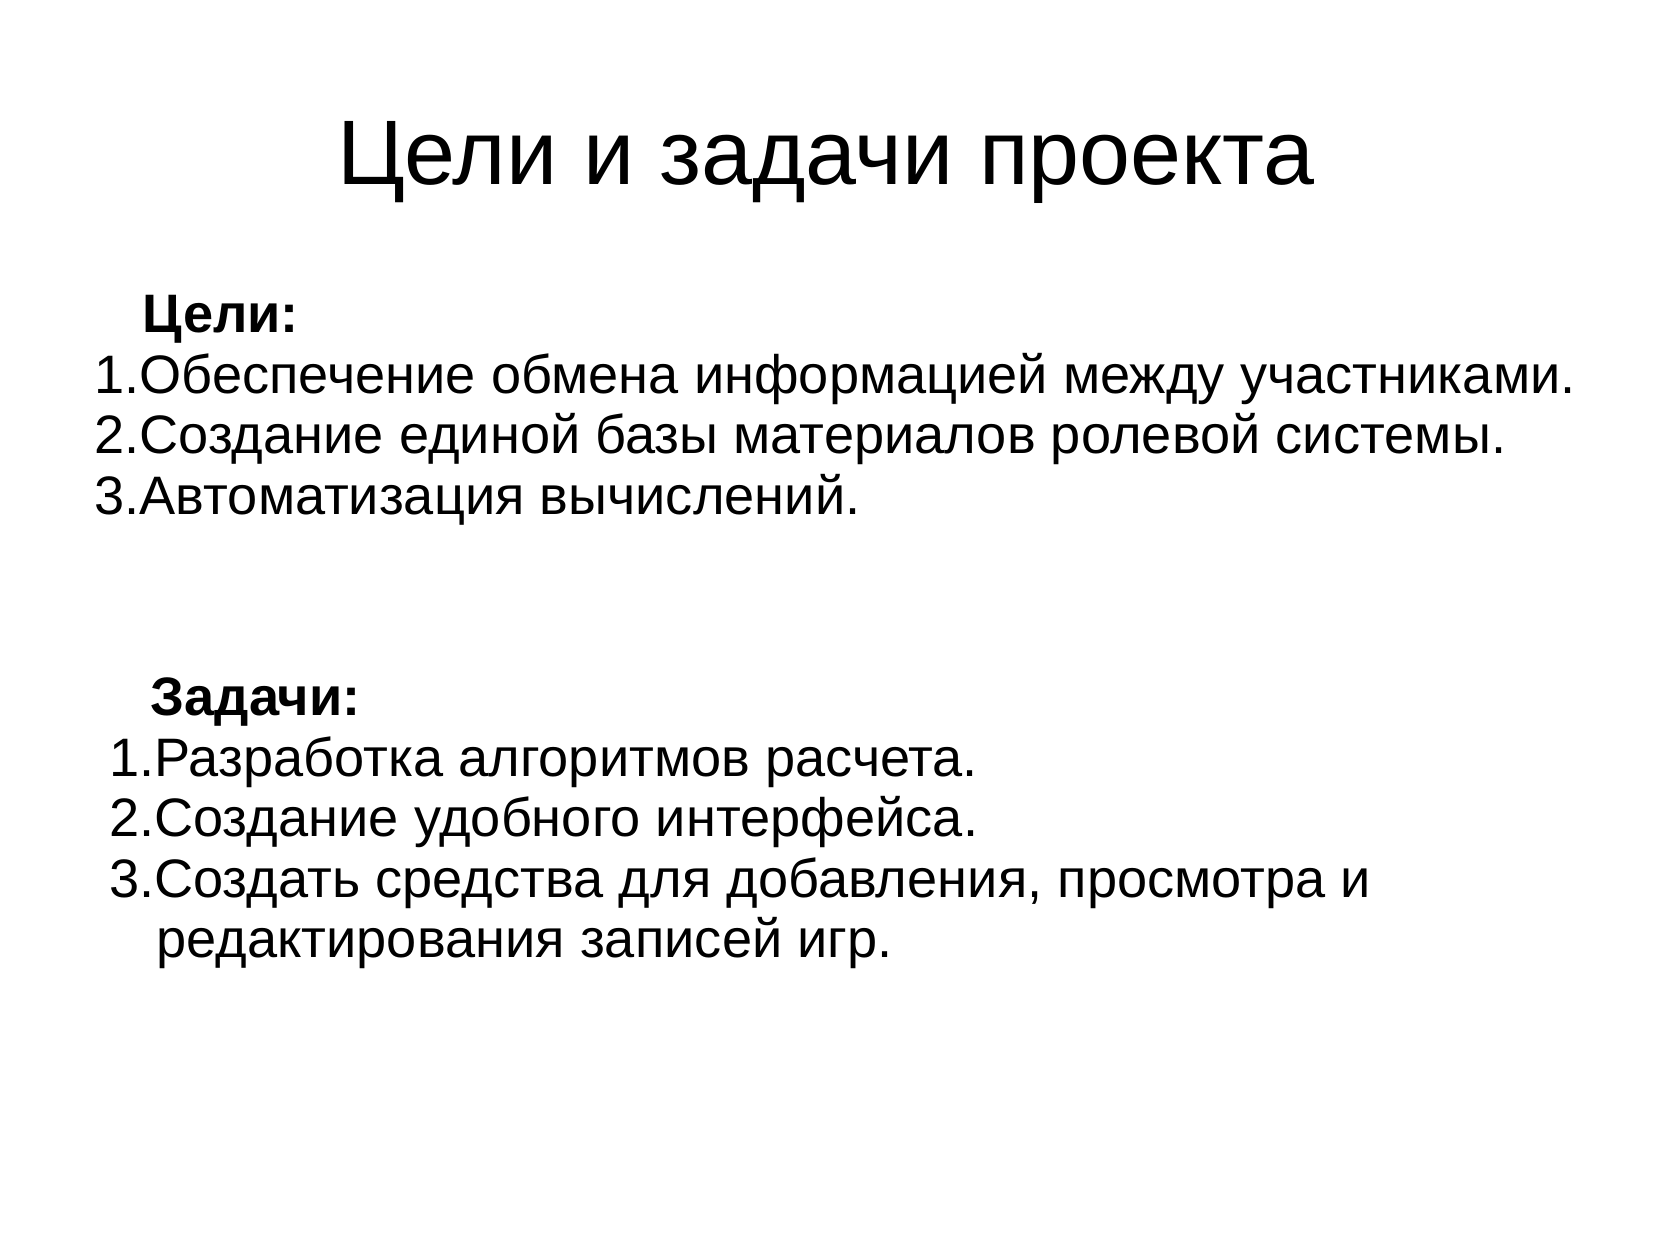

# Цели и задачи проекта
	Цели:
Обеспечение обмена информацией между участниками.
Создание единой базы материалов ролевой системы.
Автоматизация вычислений.
		Задачи:
Разработка алгоритмов расчета.
Создание удобного интерфейса.
Создать средства для добавления, просмотра и 			 		редактирования записей игр.